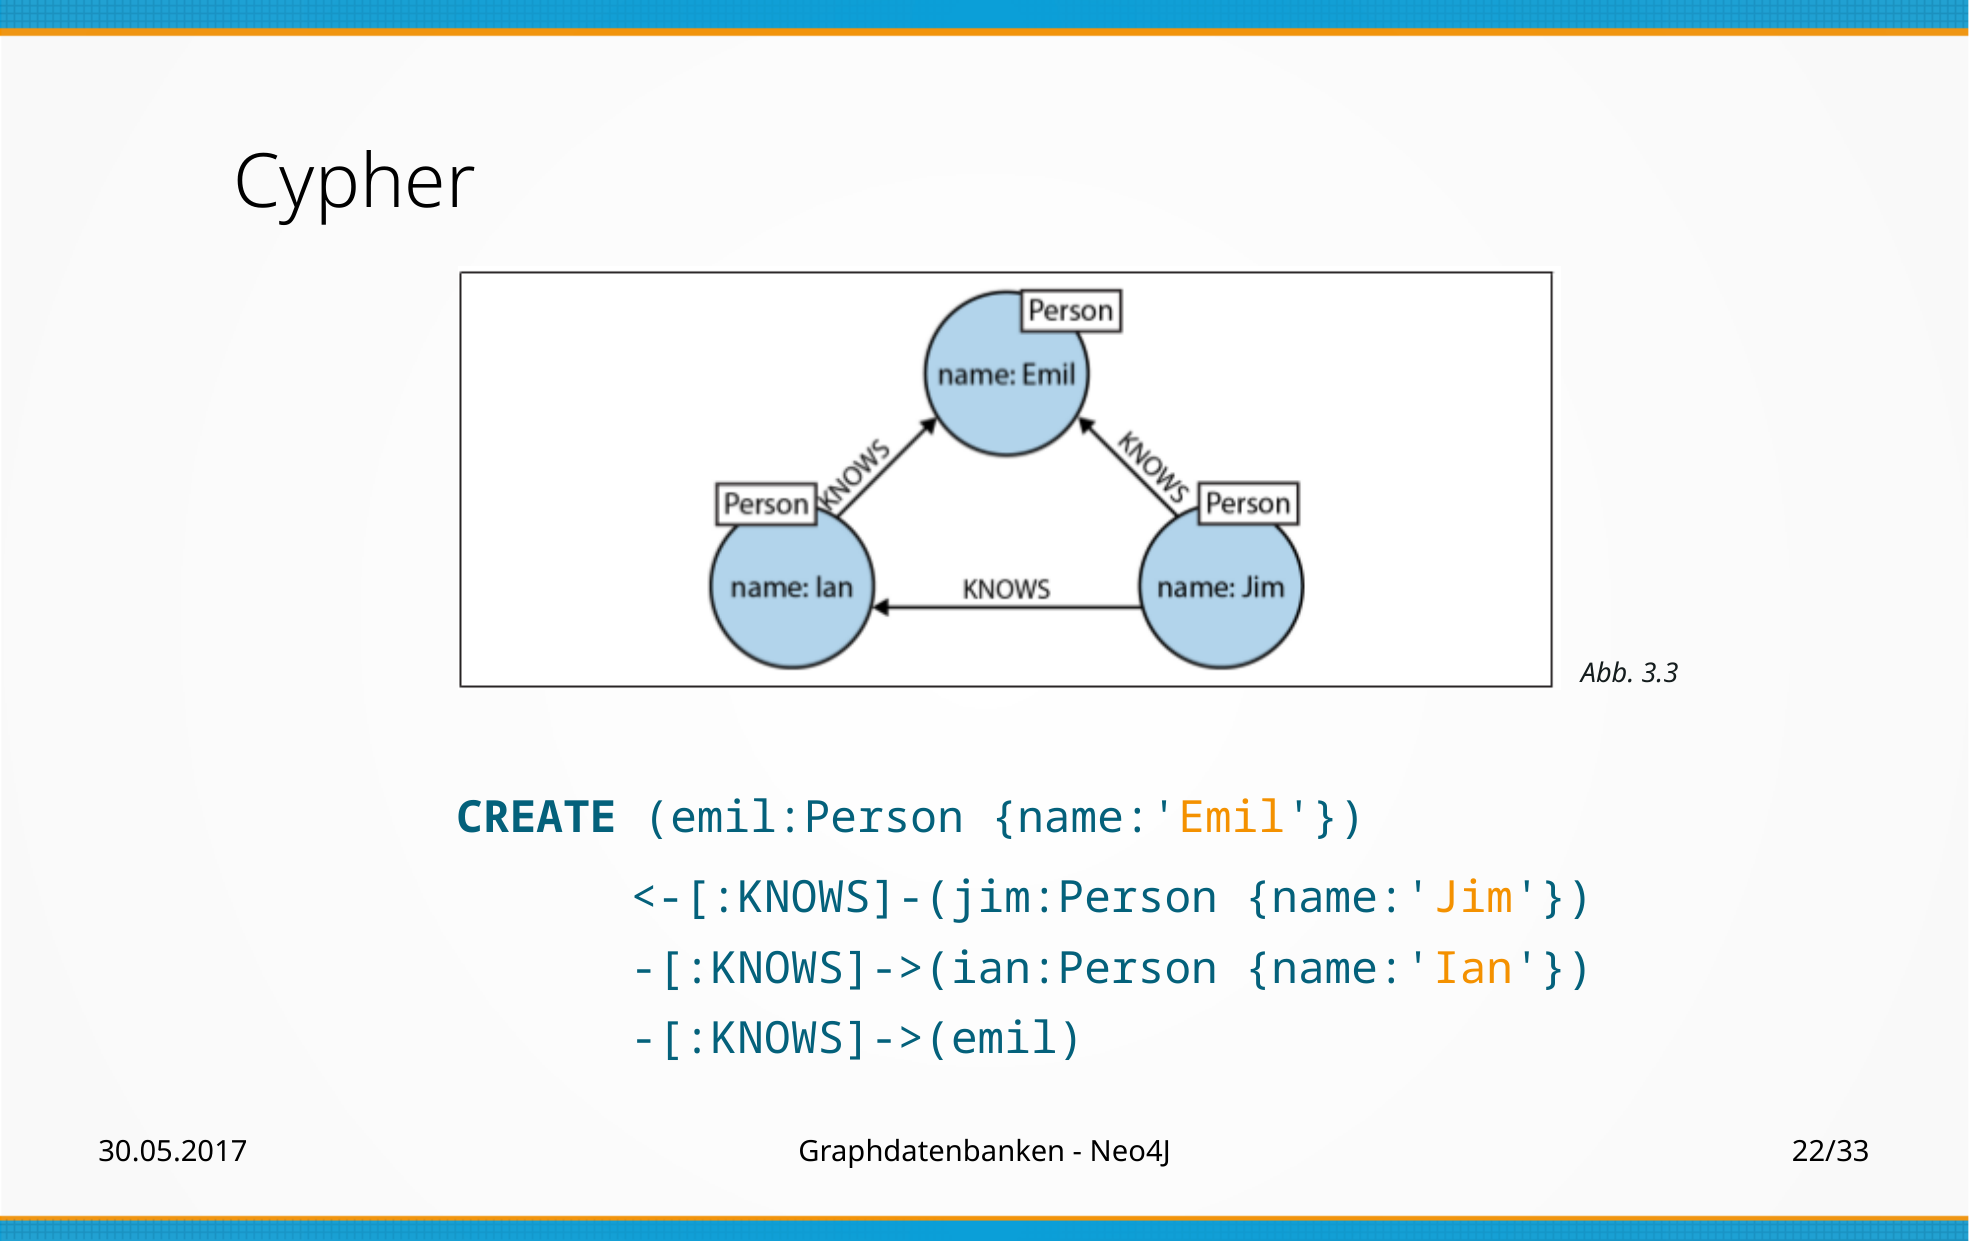

# Cypher
CREATE (emil:Person {name:'Emil'})
<-[:KNOWS]-(jim:Person {name:'Jim'})
-[:KNOWS]->(ian:Person {name:'Ian'})
-[:KNOWS]->(emil)
Abb. 3.3
30.05.2017
Graphdatenbanken - Neo4J
22